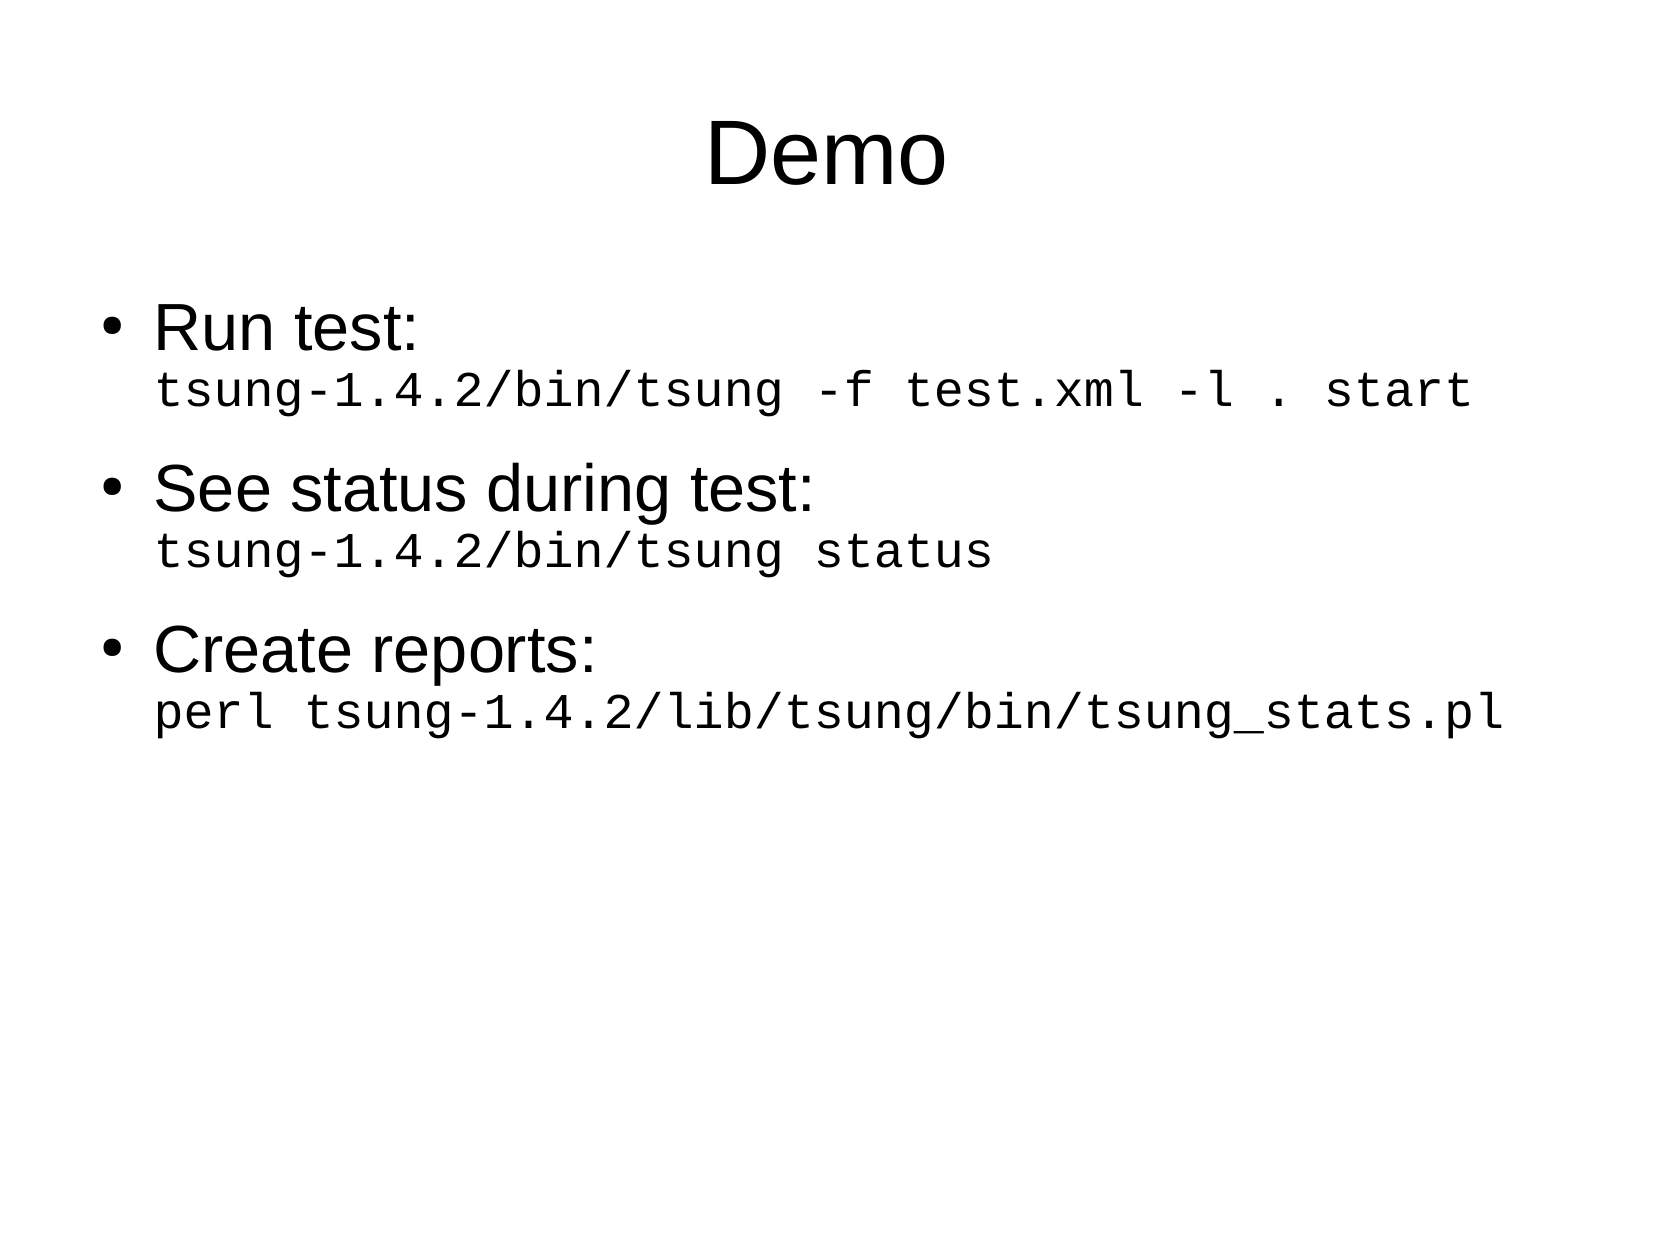

# Demo
Run test:
tsung-1.4.2/bin/tsung -f test.xml -l . start
See status during test:
tsung-1.4.2/bin/tsung status
Create reports:
perl tsung-1.4.2/lib/tsung/bin/tsung_stats.pl